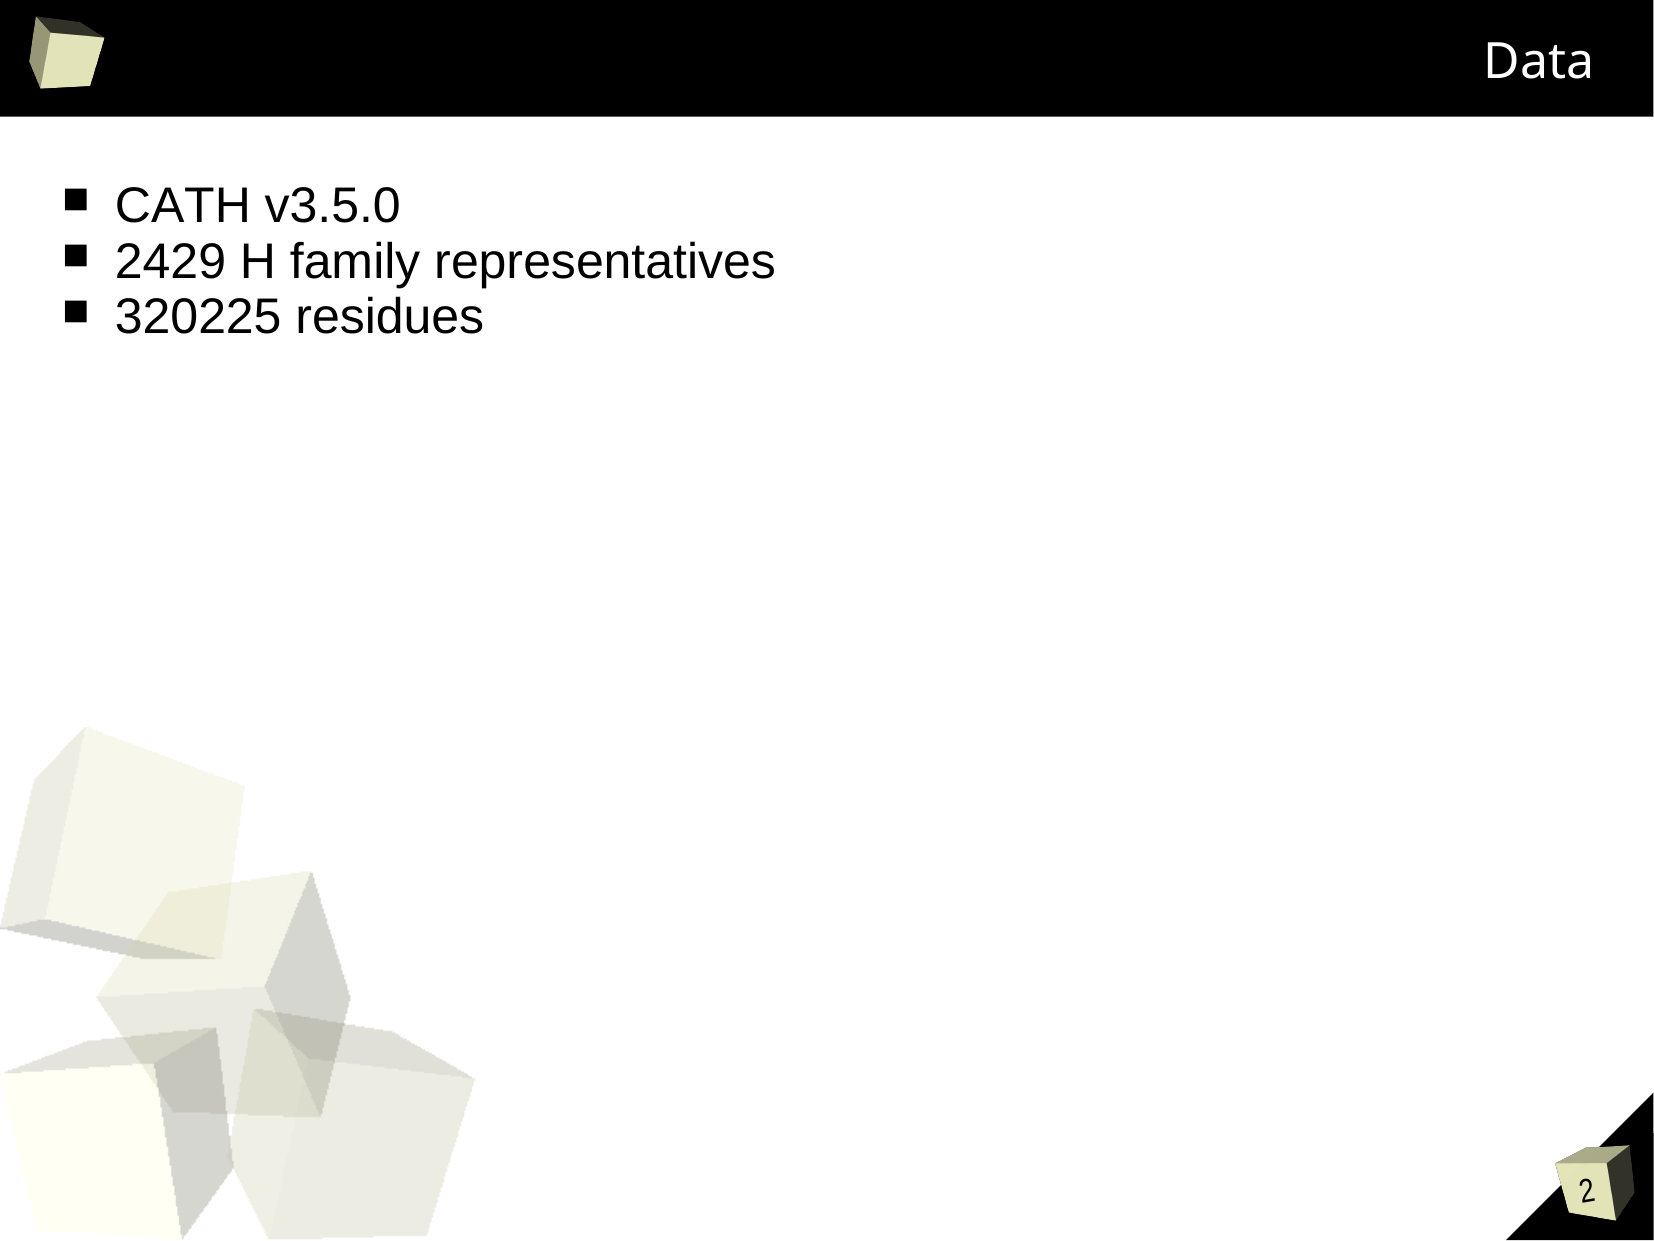

# Data
CATH v3.5.0
2429 H family representatives
320225 residues